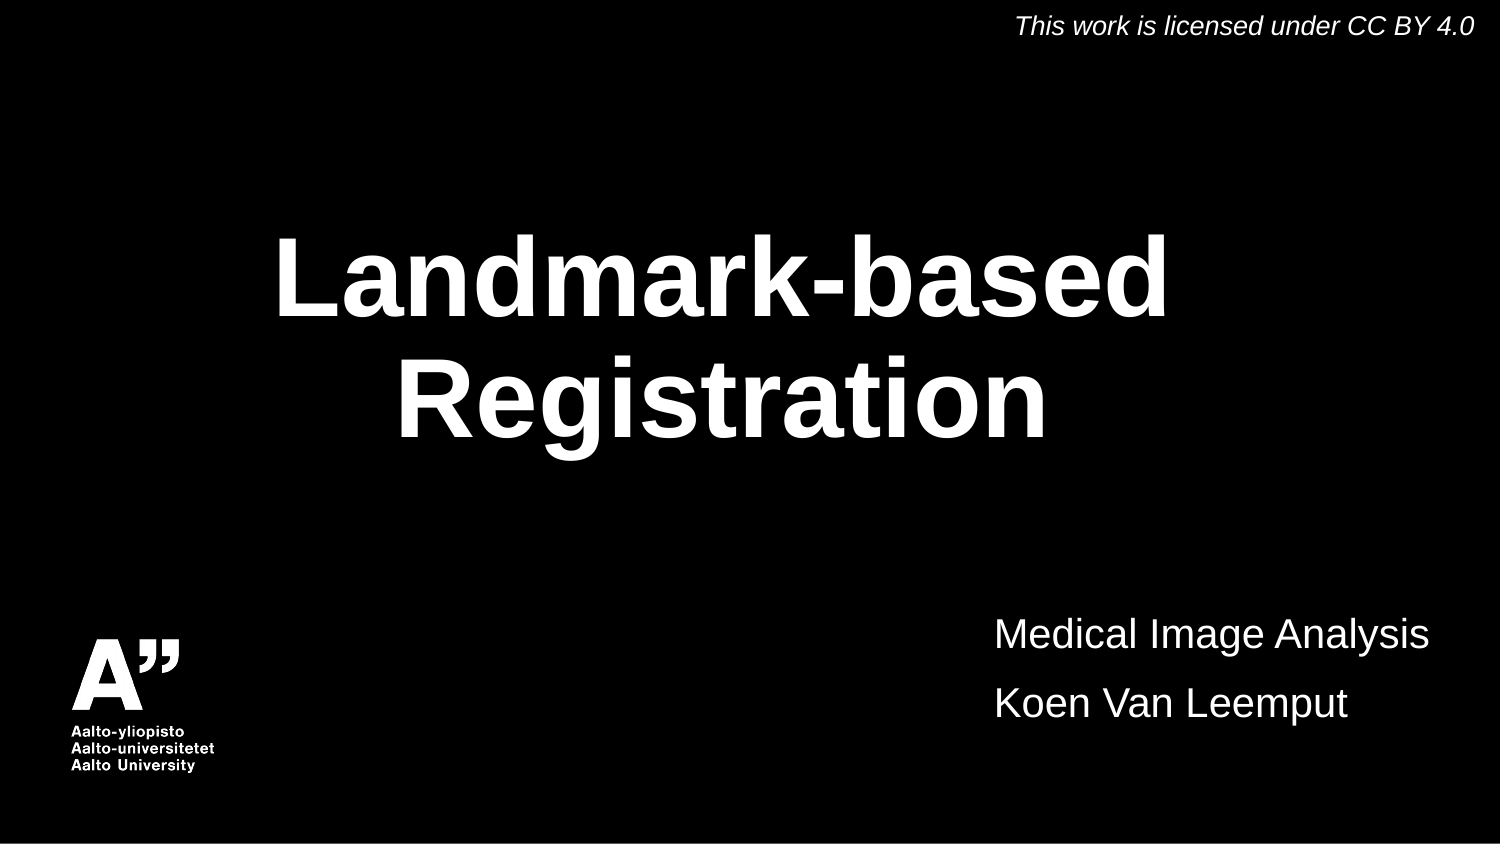

This work is licensed under CC BY 4.0
# Landmark-based
Registration
Medical Image Analysis
Koen Van Leemput